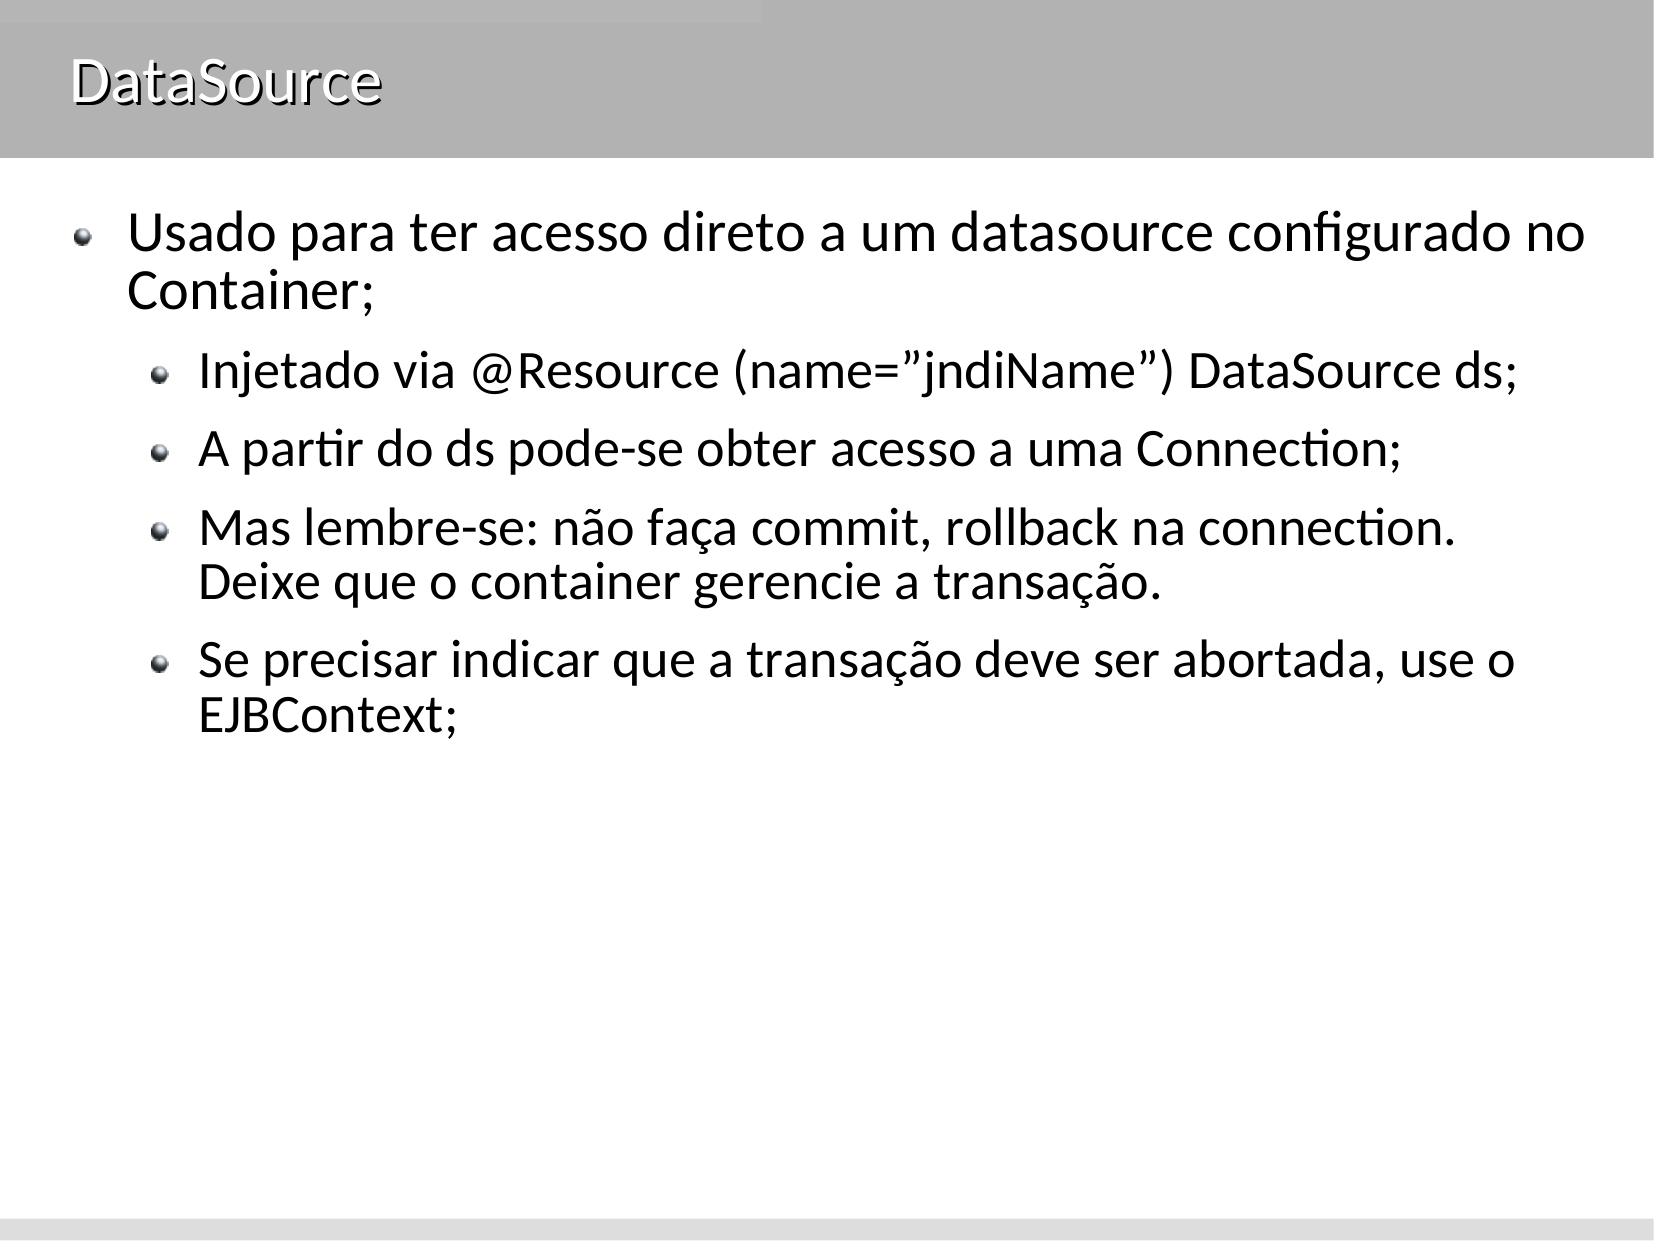

# DataSource
Usado para ter acesso direto a um datasource configurado no Container;
Injetado via @Resource (name=”jndiName”) DataSource ds;
A partir do ds pode-se obter acesso a uma Connection;
Mas lembre-se: não faça commit, rollback na connection. Deixe que o container gerencie a transação.
Se precisar indicar que a transação deve ser abortada, use o EJBContext;